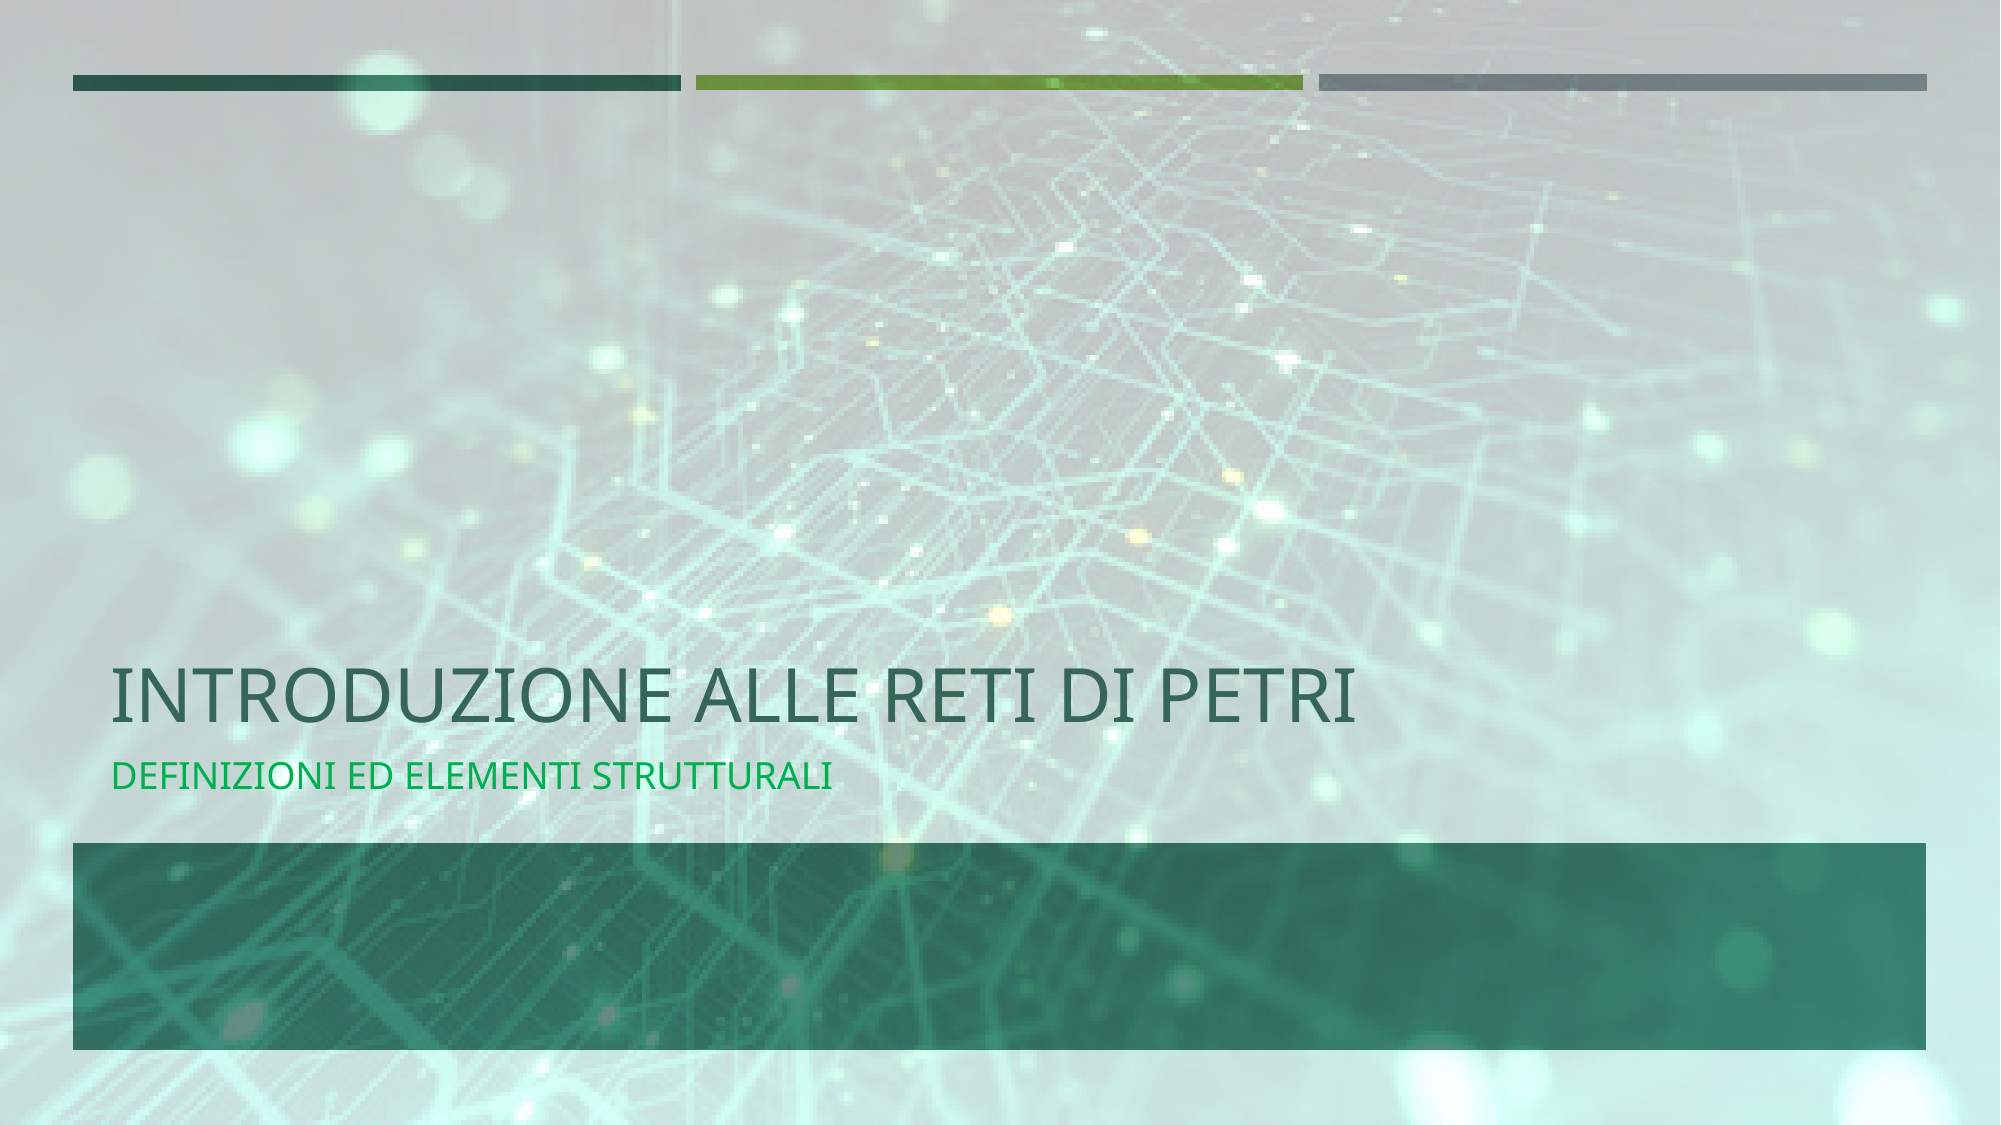

# Introduzione alle reti di petri
Definizioni ed elementi strutturali